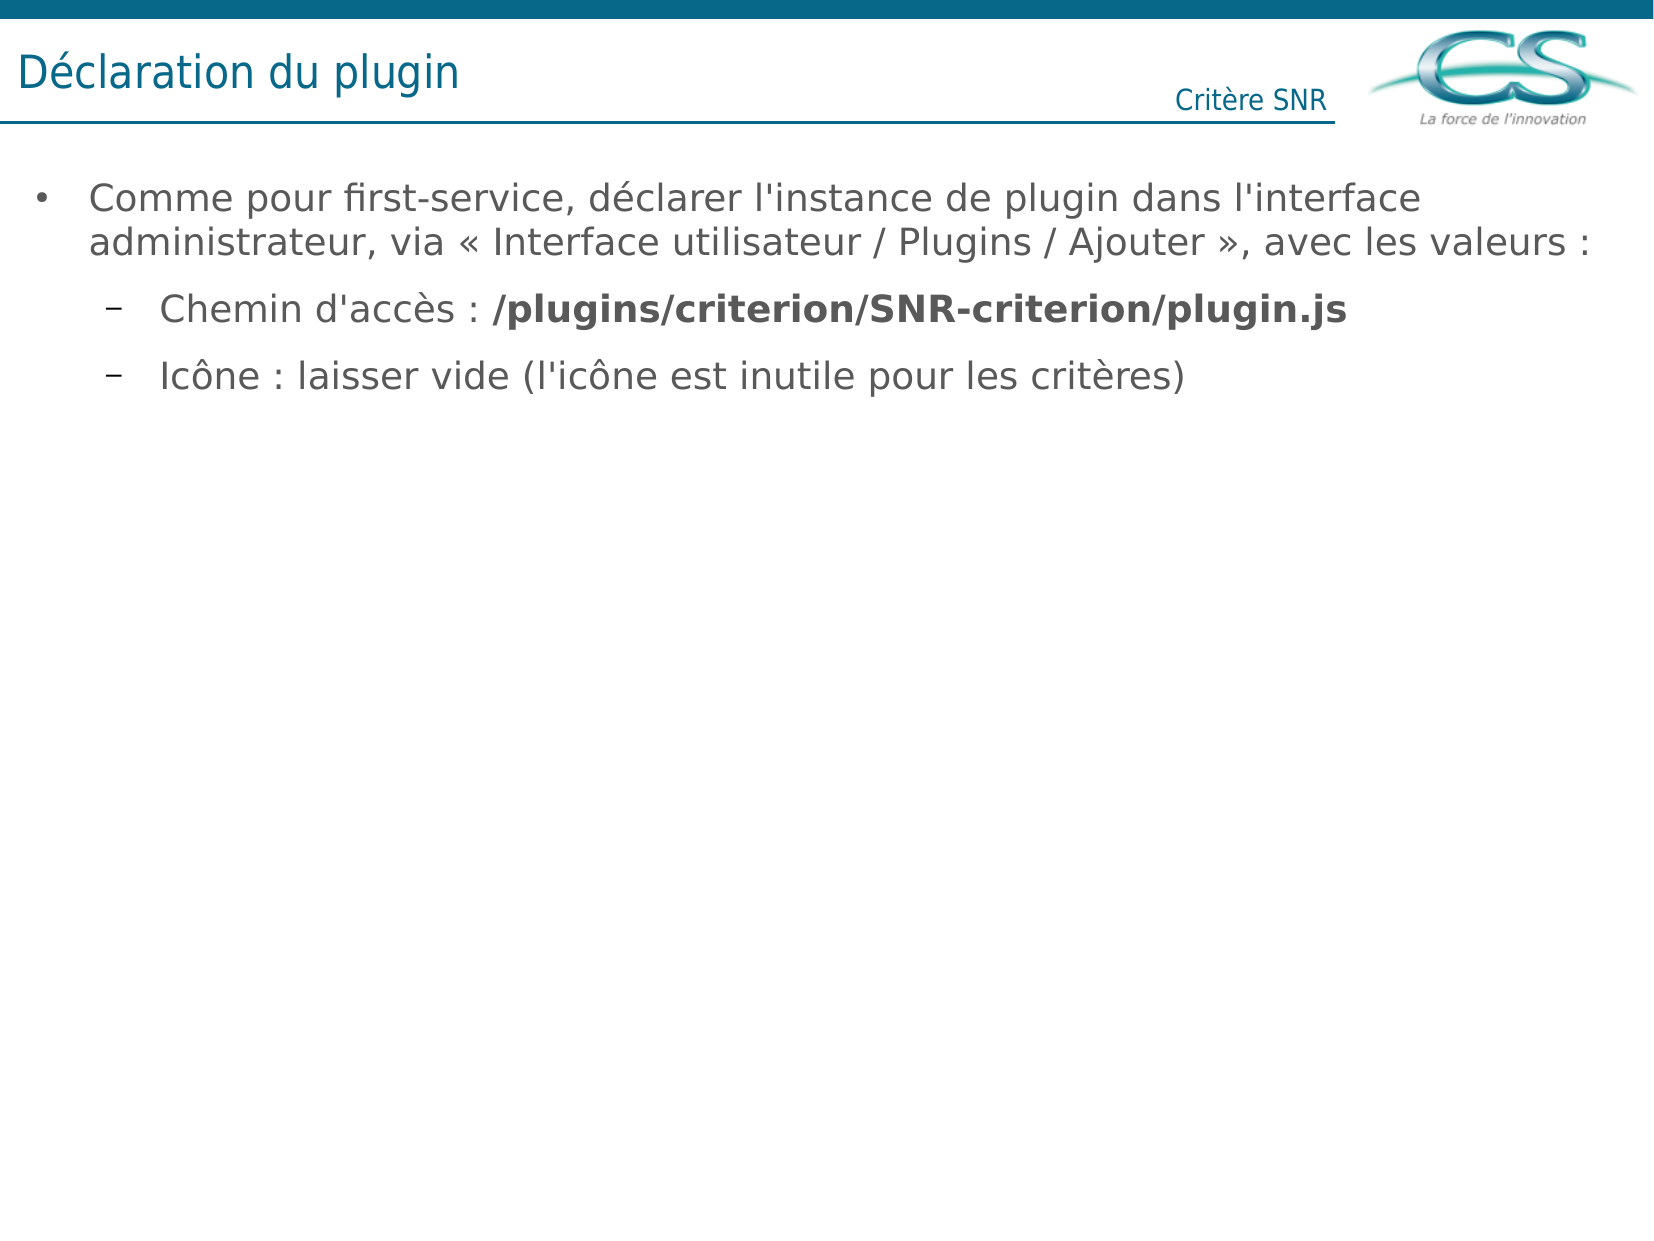

Déclaration du plugin
Critère SNR
# Comme pour first-service, déclarer l'instance de plugin dans l'interface administrateur, via « Interface utilisateur / Plugins / Ajouter », avec les valeurs :
Chemin d'accès : /plugins/criterion/SNR-criterion/plugin.js
Icône : laisser vide (l'icône est inutile pour les critères)